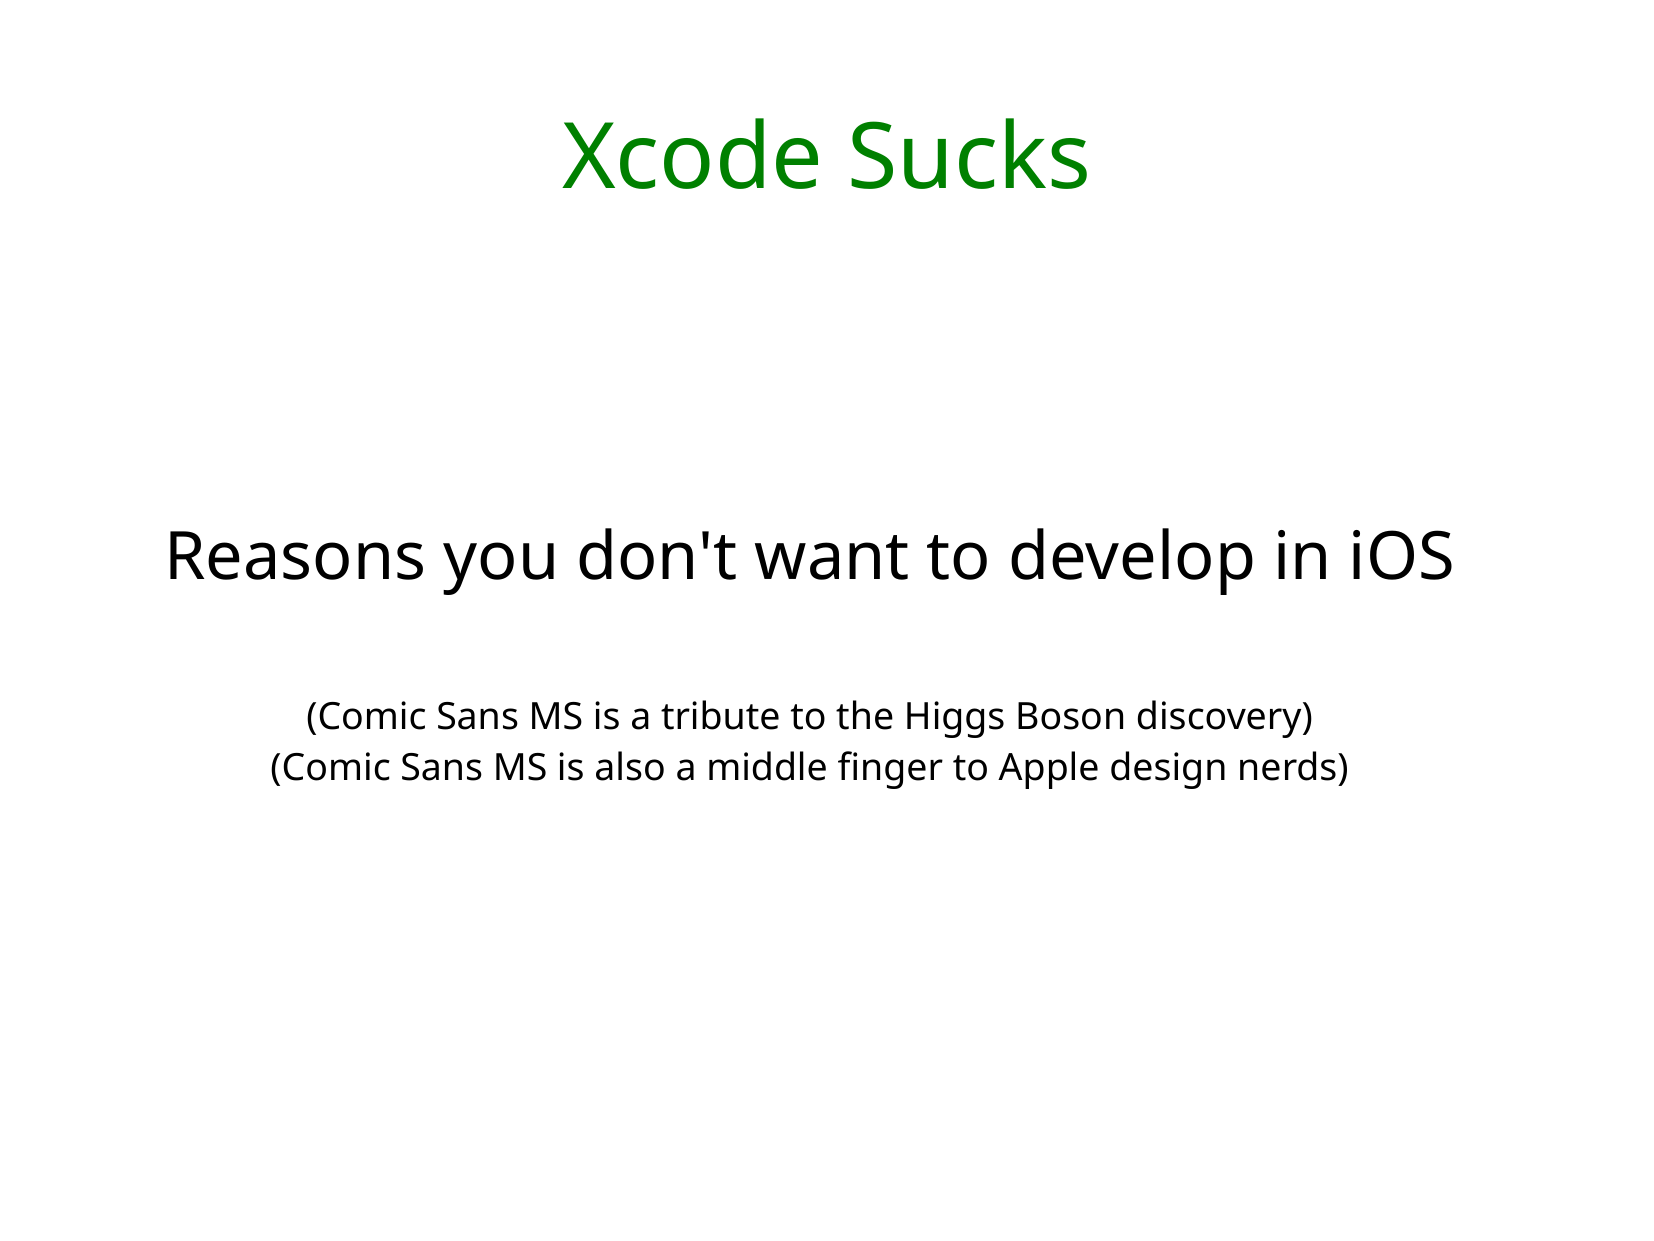

# Xcode Sucks
Reasons you don't want to develop in iOS
(Comic Sans MS is a tribute to the Higgs Boson discovery)
(Comic Sans MS is also a middle finger to Apple design nerds)